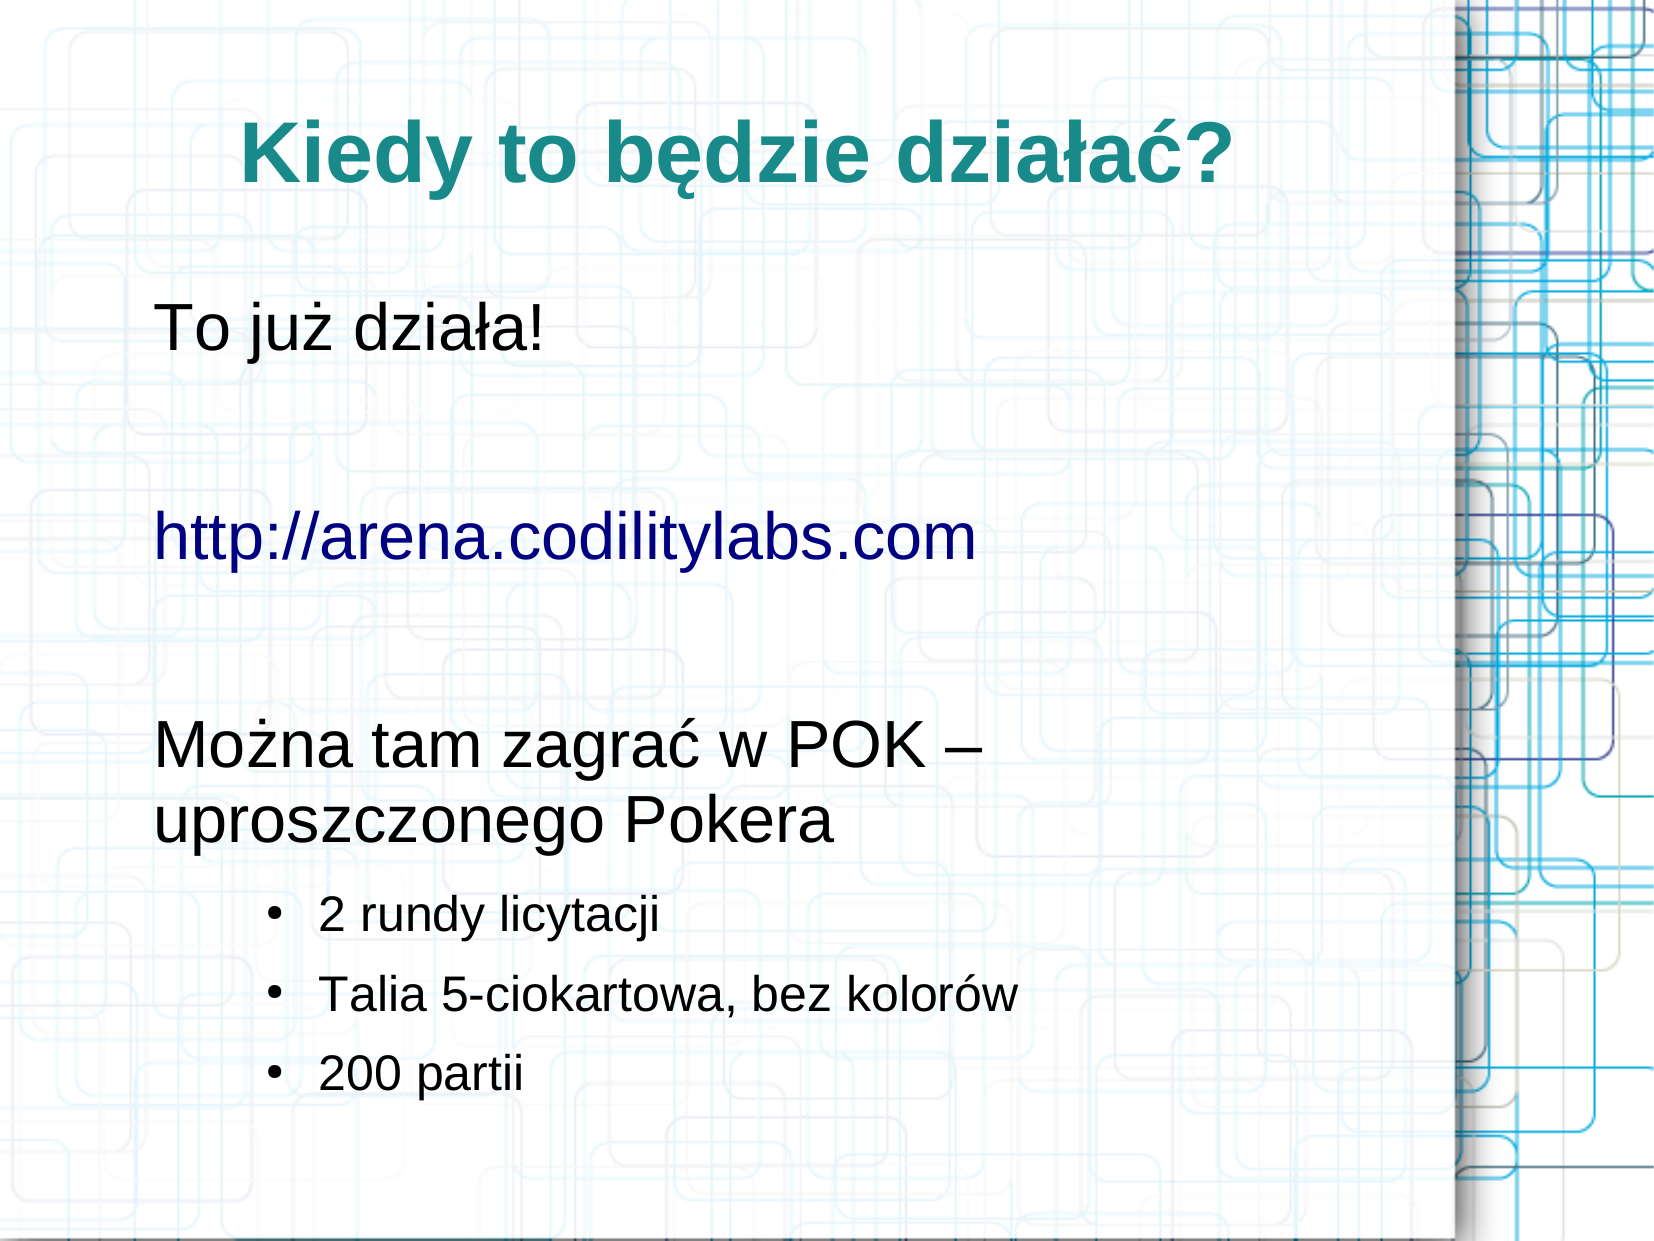

# Kiedy to będzie działać?
To już działa!
http://arena.codilitylabs.com
Można tam zagrać w POK – uproszczonego Pokera
2 rundy licytacji
Talia 5-ciokartowa, bez kolorów
200 partii